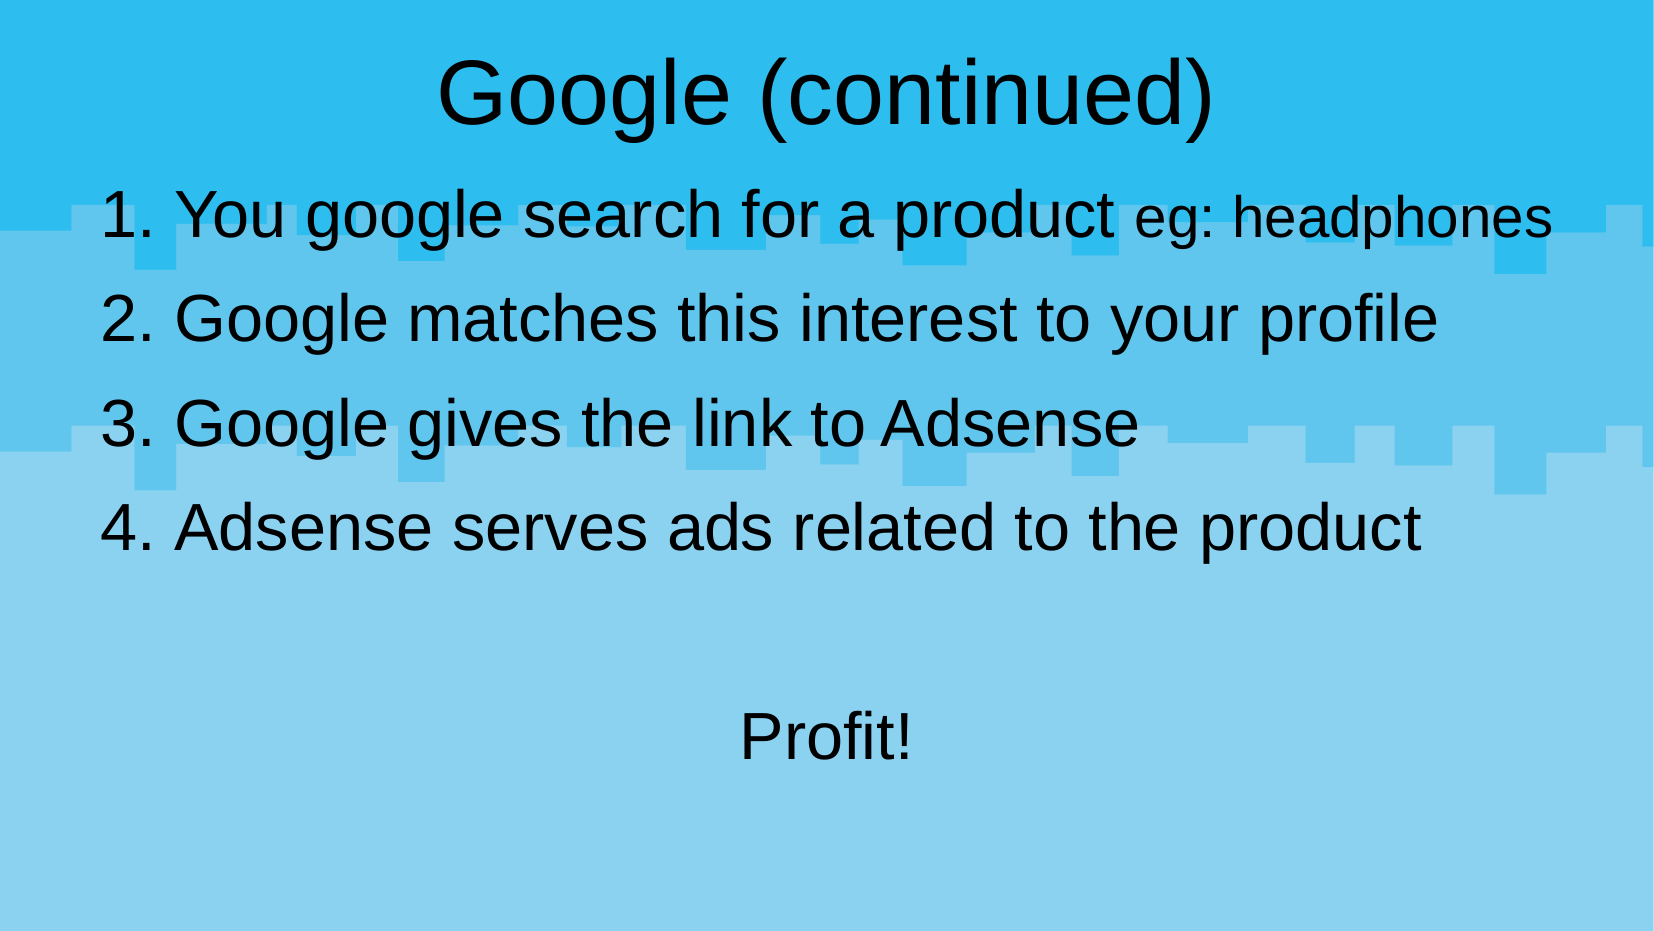

# Google (continued)
 You google search for a product eg: headphones
 Google matches this interest to your profile
 Google gives the link to Adsense
 Adsense serves ads related to the product
Profit!